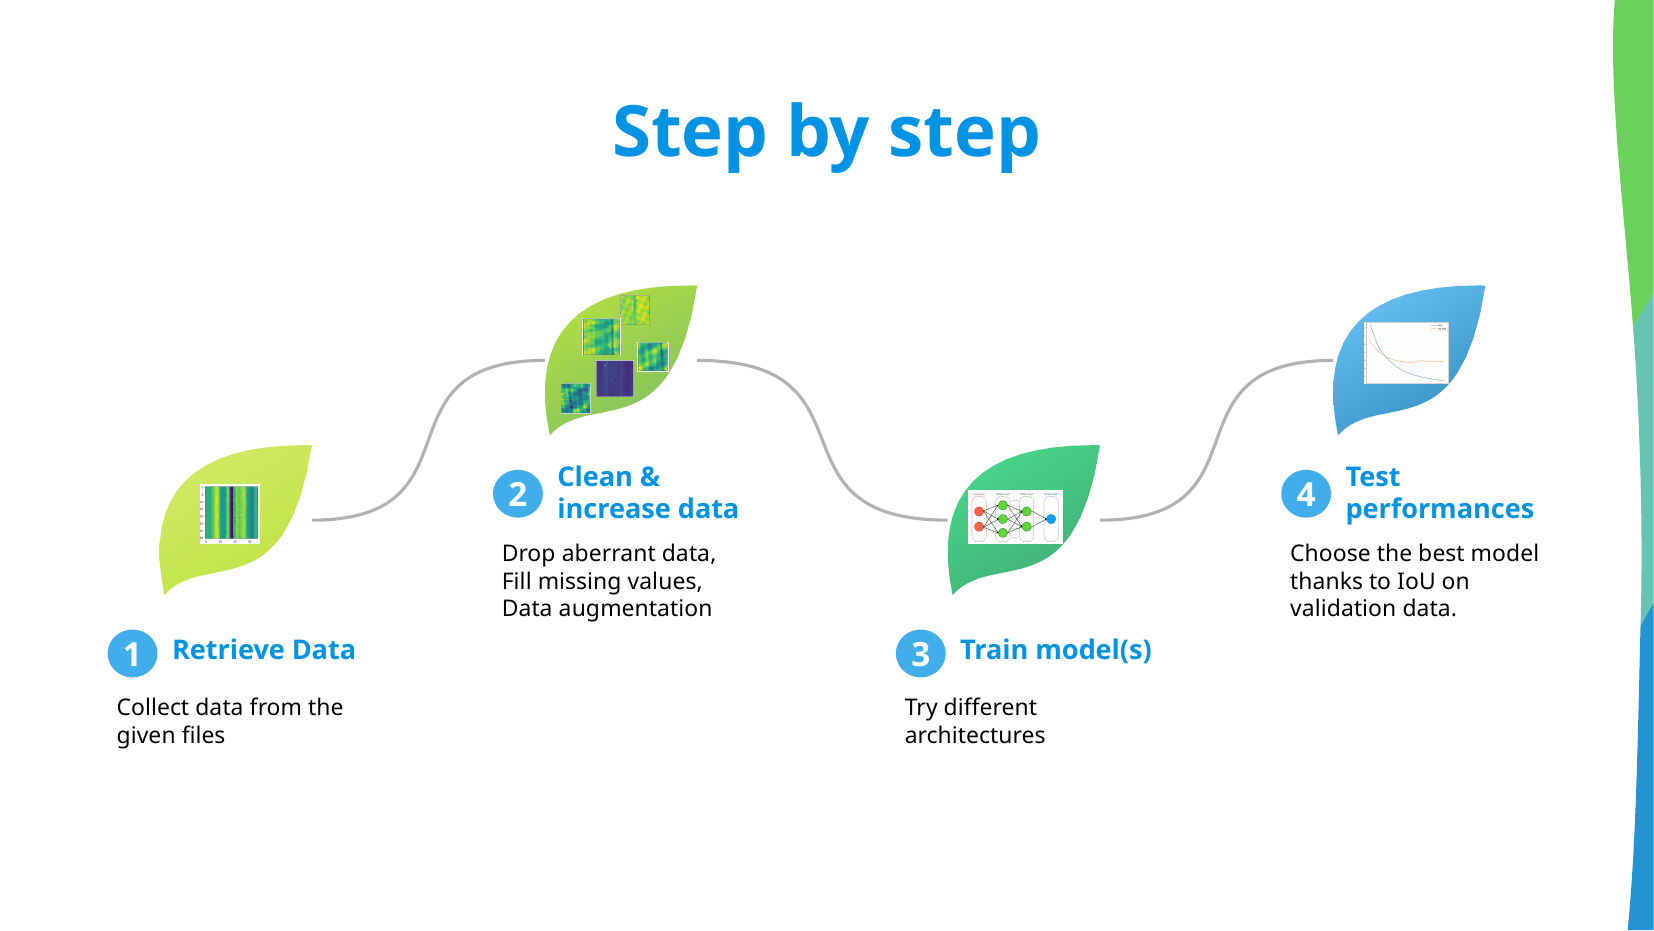

Step by step
Clean & increase data
Test performances
2
4
Drop aberrant data,
Fill missing values,
Data augmentation
Choose the best model thanks to IoU on validation data.
Retrieve Data
Train model(s)
1
3
Collect data from the given files
Try different architectures